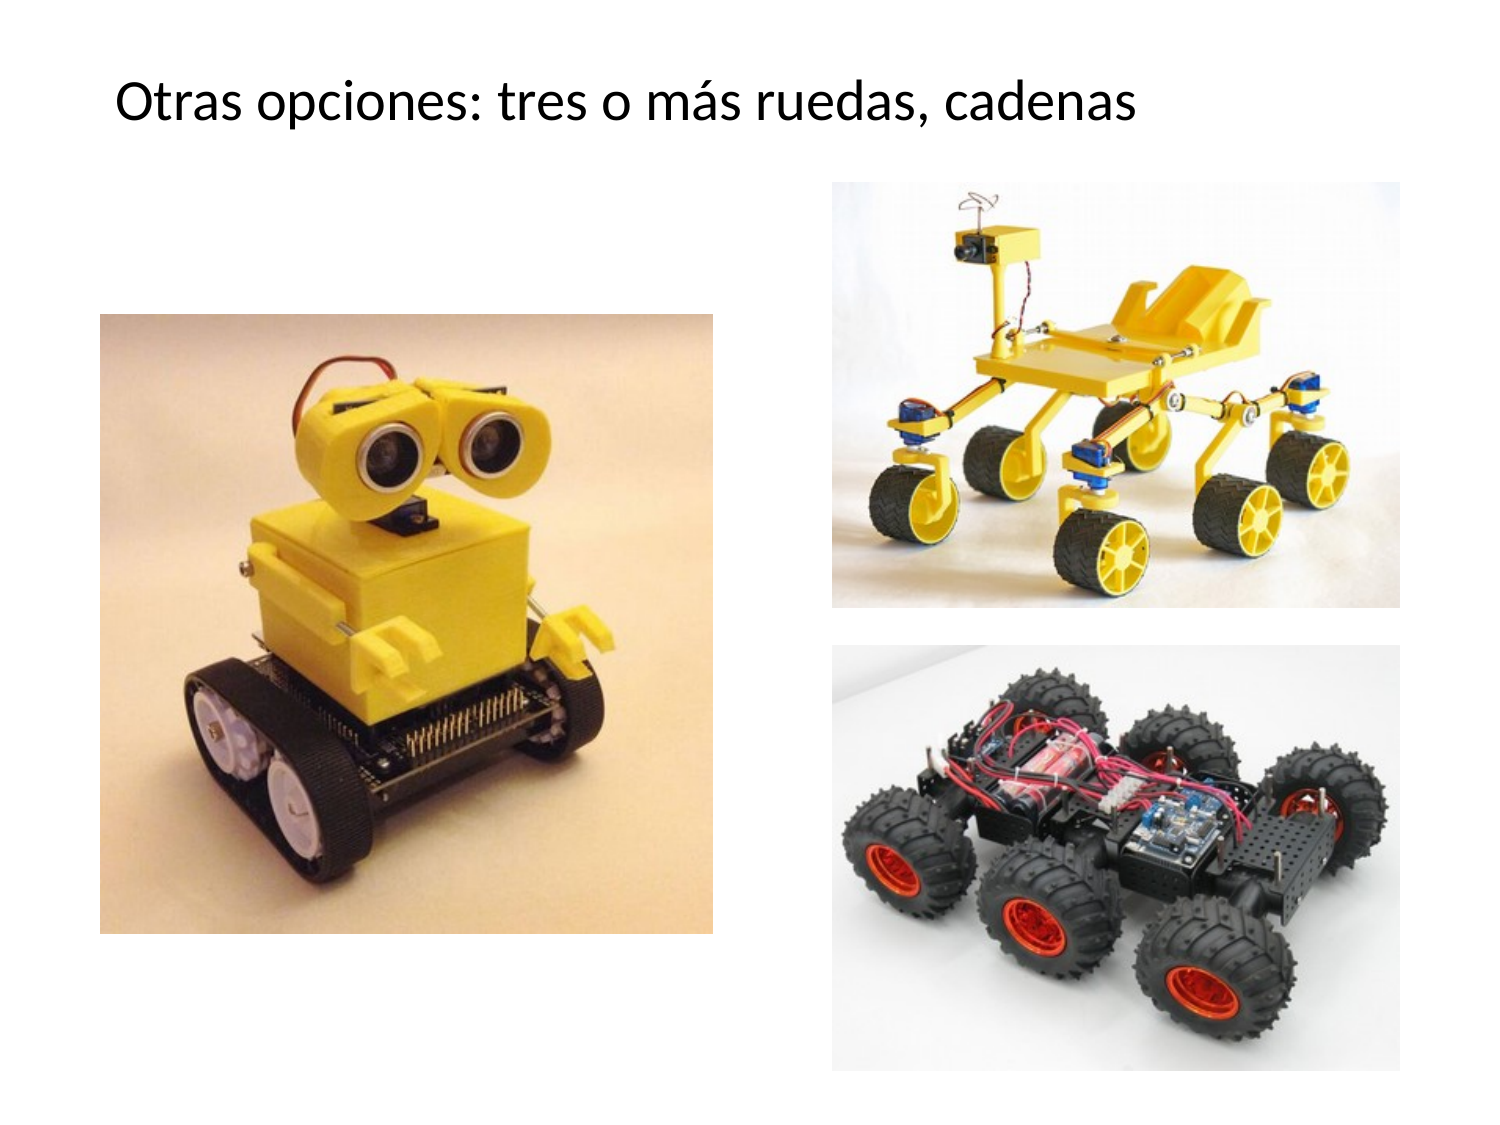

Otras opciones: tres o más ruedas, cadenas